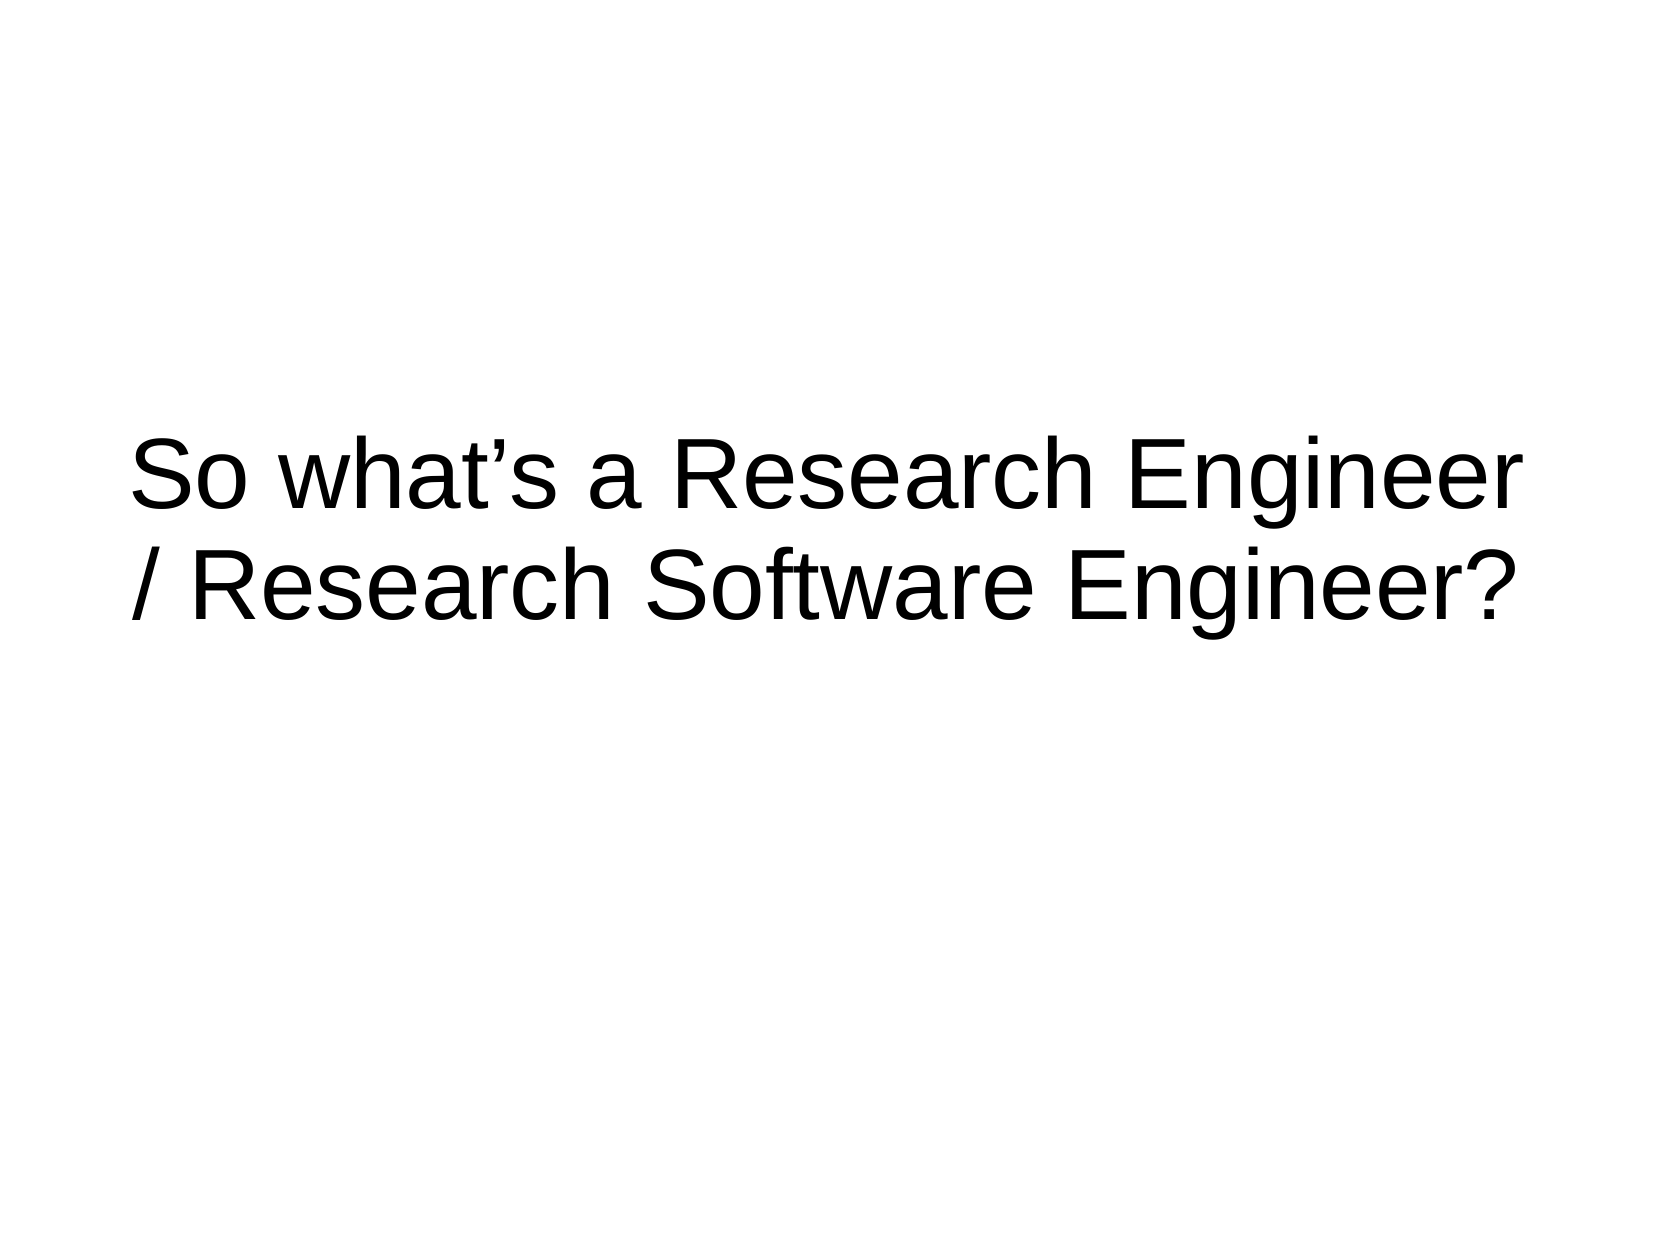

# So what’s a Research Engineer
/ Research Software Engineer?